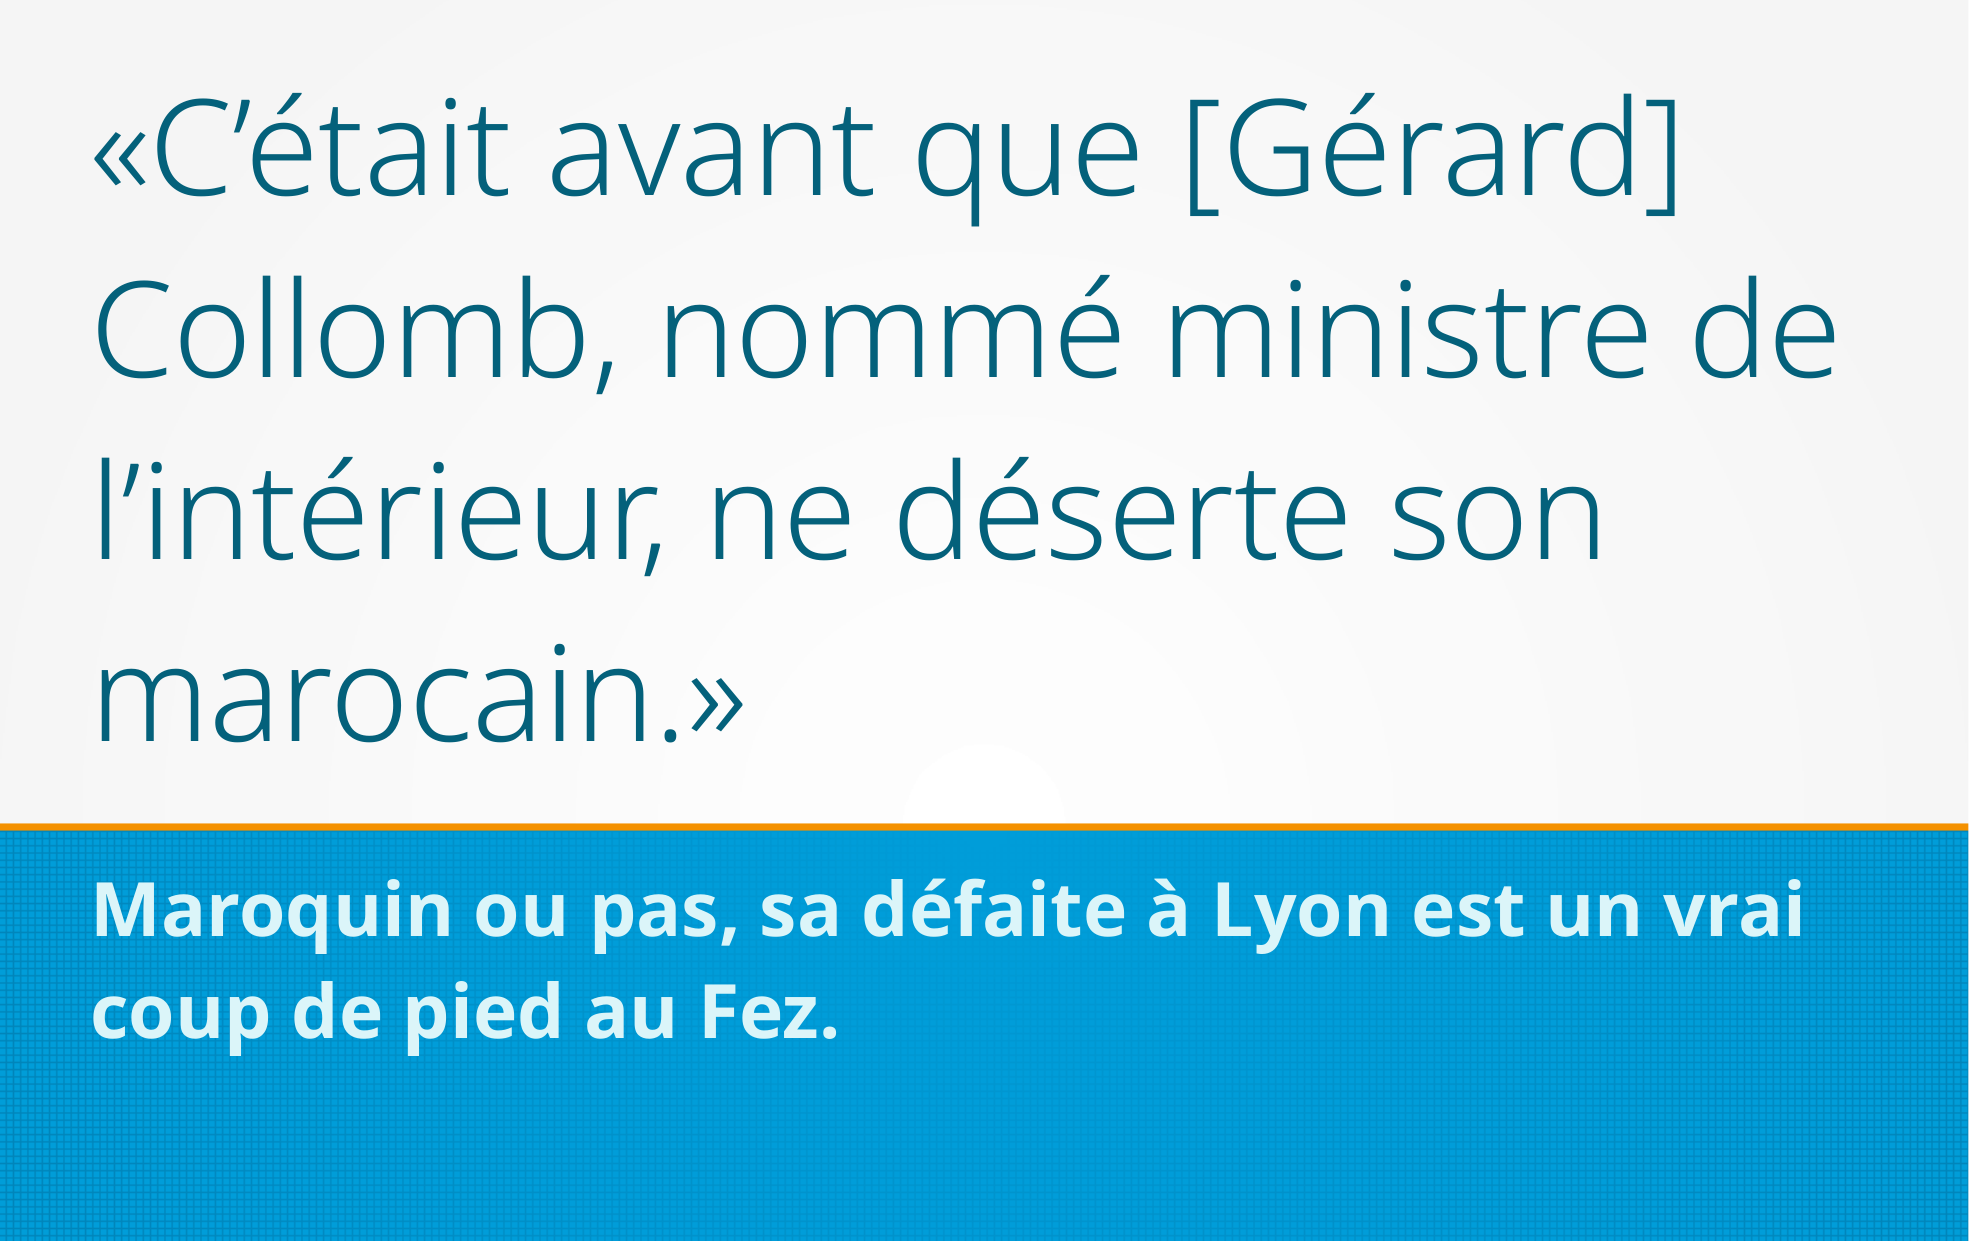

# «C’était avant que [Gérard] Collomb, nommé ministre de l’intérieur, ne déserte son marocain.»
Maroquin ou pas, sa défaite à Lyon est un vrai coup de pied au Fez.